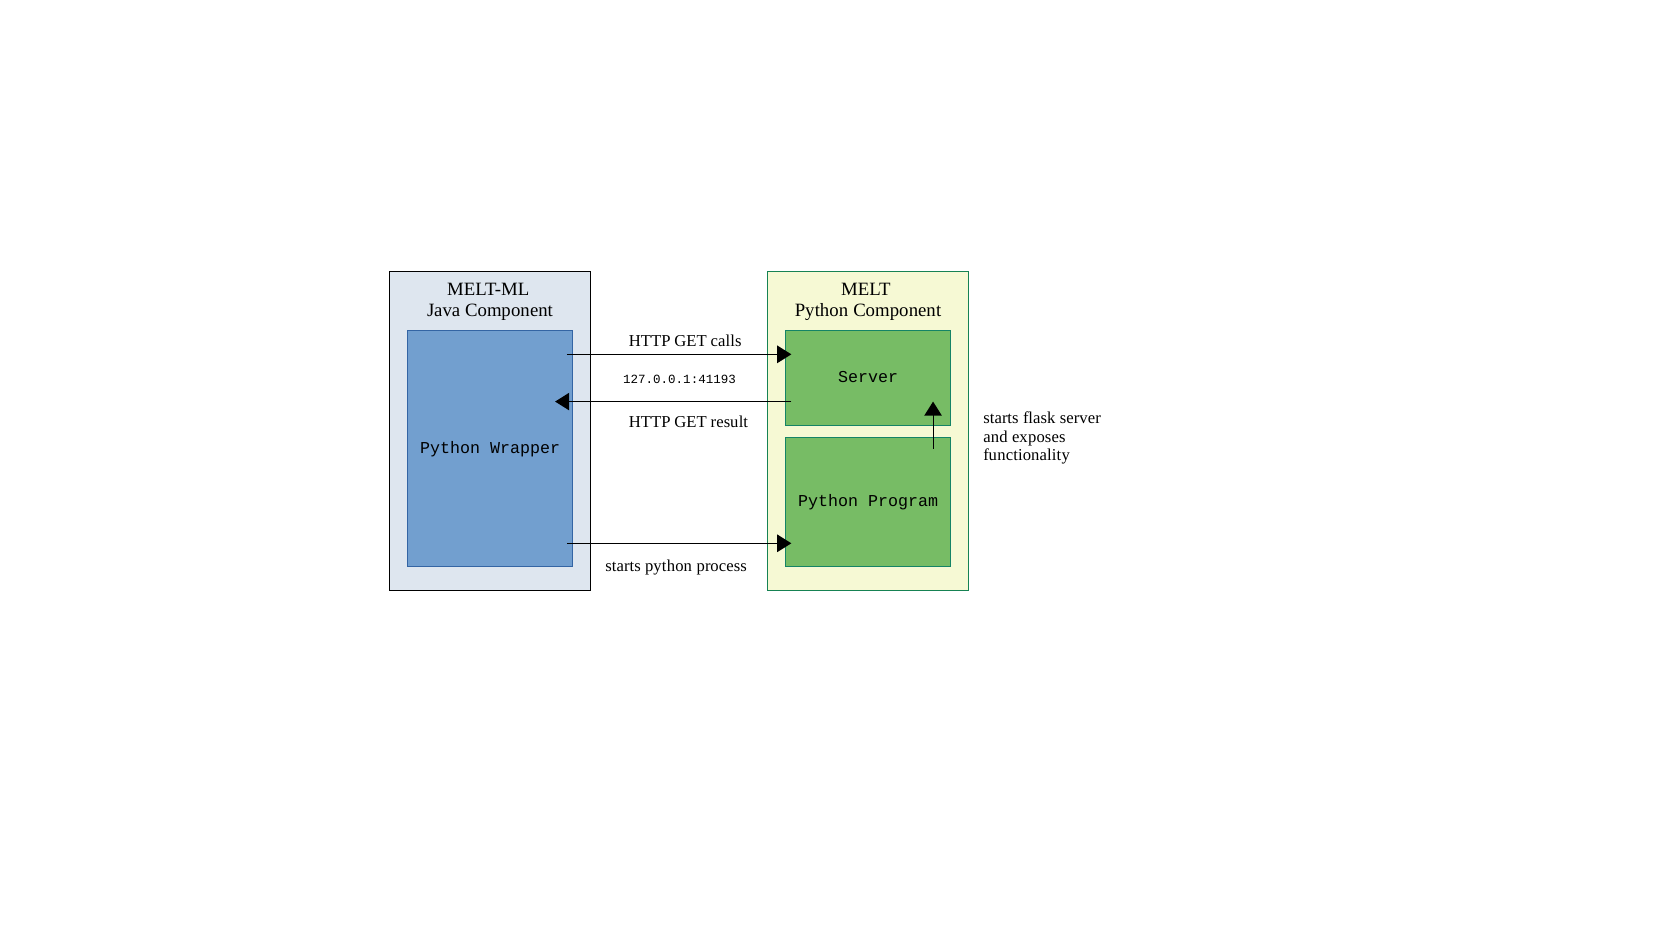

MELT-ML
Java Component
MELT
Python Component
HTTP GET calls
Python Wrapper
Server
127.0.0.1:41193
starts flask server
and exposes
functionality
HTTP GET result
Python Program
starts python process